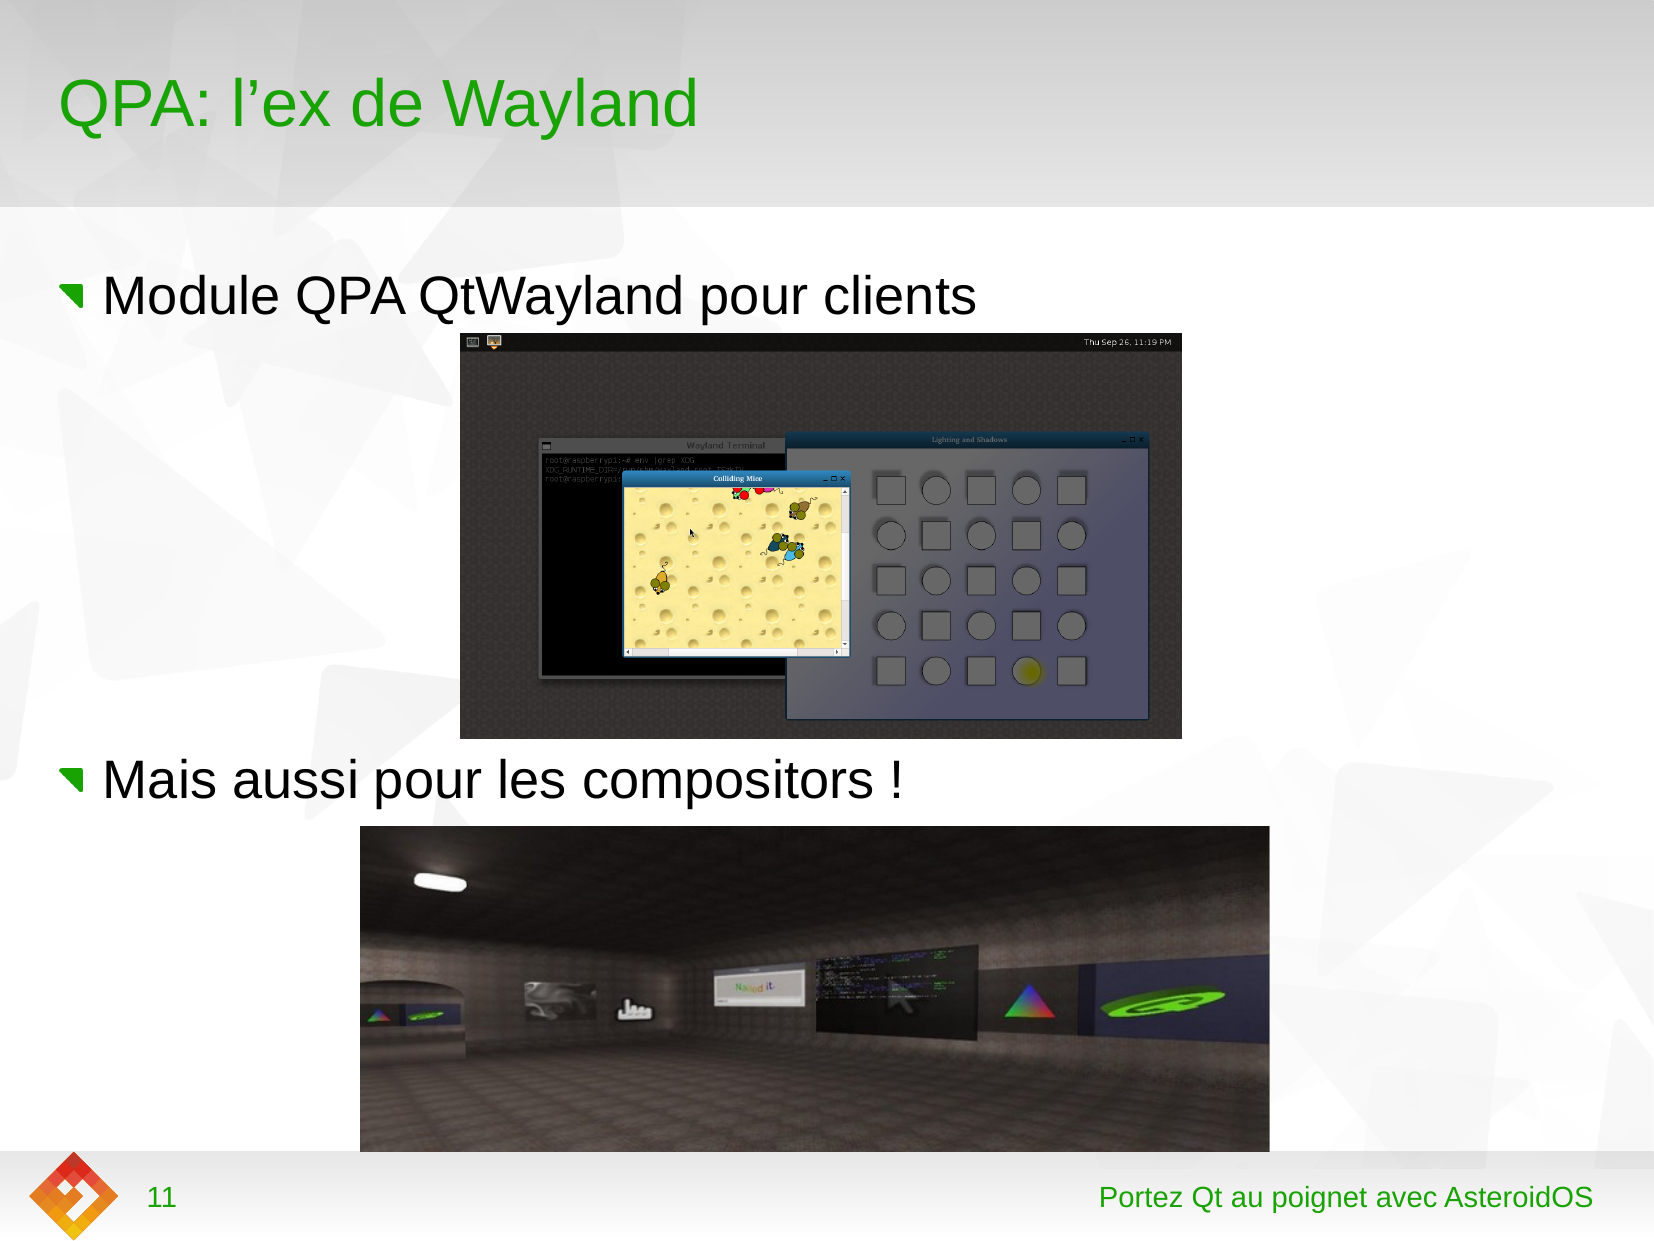

# QPA: l’ex de Wayland
Module QPA QtWayland pour clients
Mais aussi pour les compositors !
11
Portez Qt au poignet avec AsteroidOS